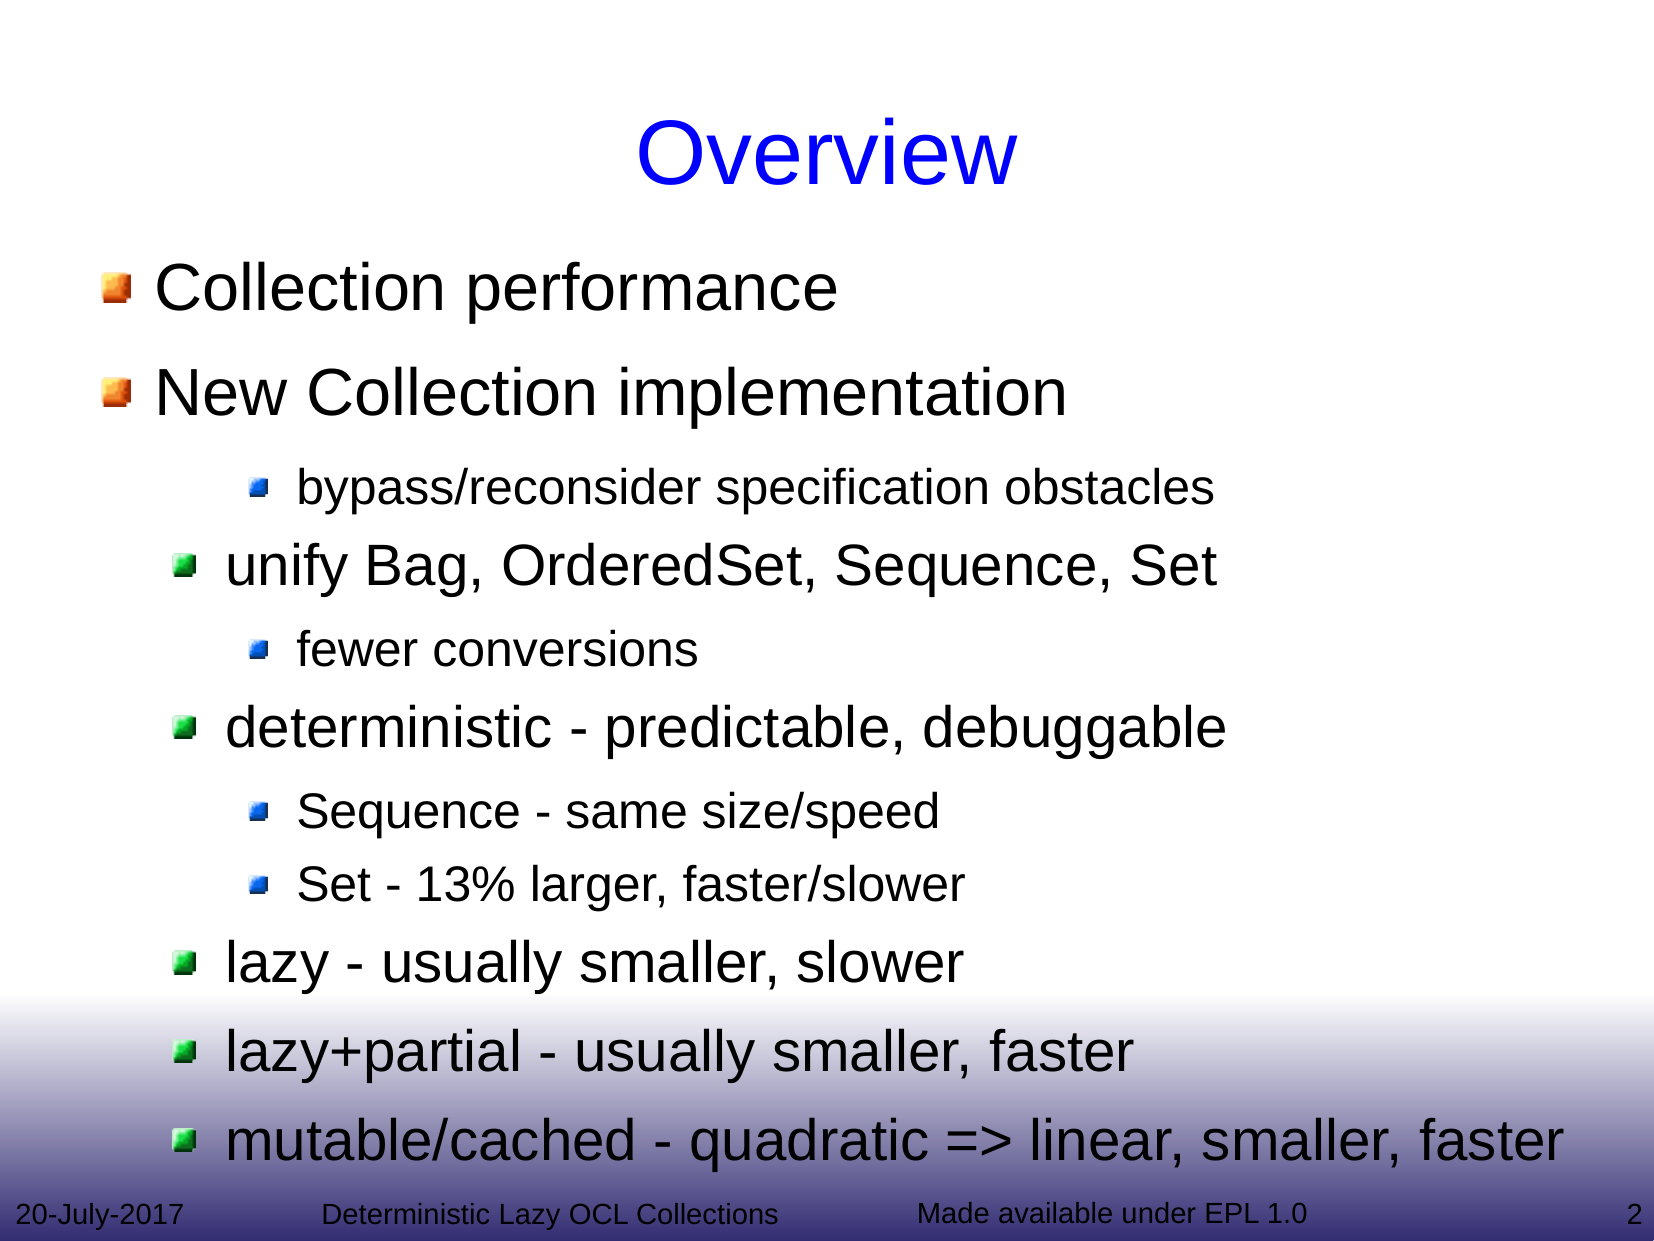

# Overview
Collection performance
New Collection implementation
bypass/reconsider specification obstacles
unify Bag, OrderedSet, Sequence, Set
fewer conversions
deterministic - predictable, debuggable
Sequence - same size/speed
Set - 13% larger, faster/slower
lazy - usually smaller, slower
lazy+partial - usually smaller, faster
mutable/cached - quadratic => linear, smaller, faster
20-July-2017
Deterministic Lazy OCL Collections
2